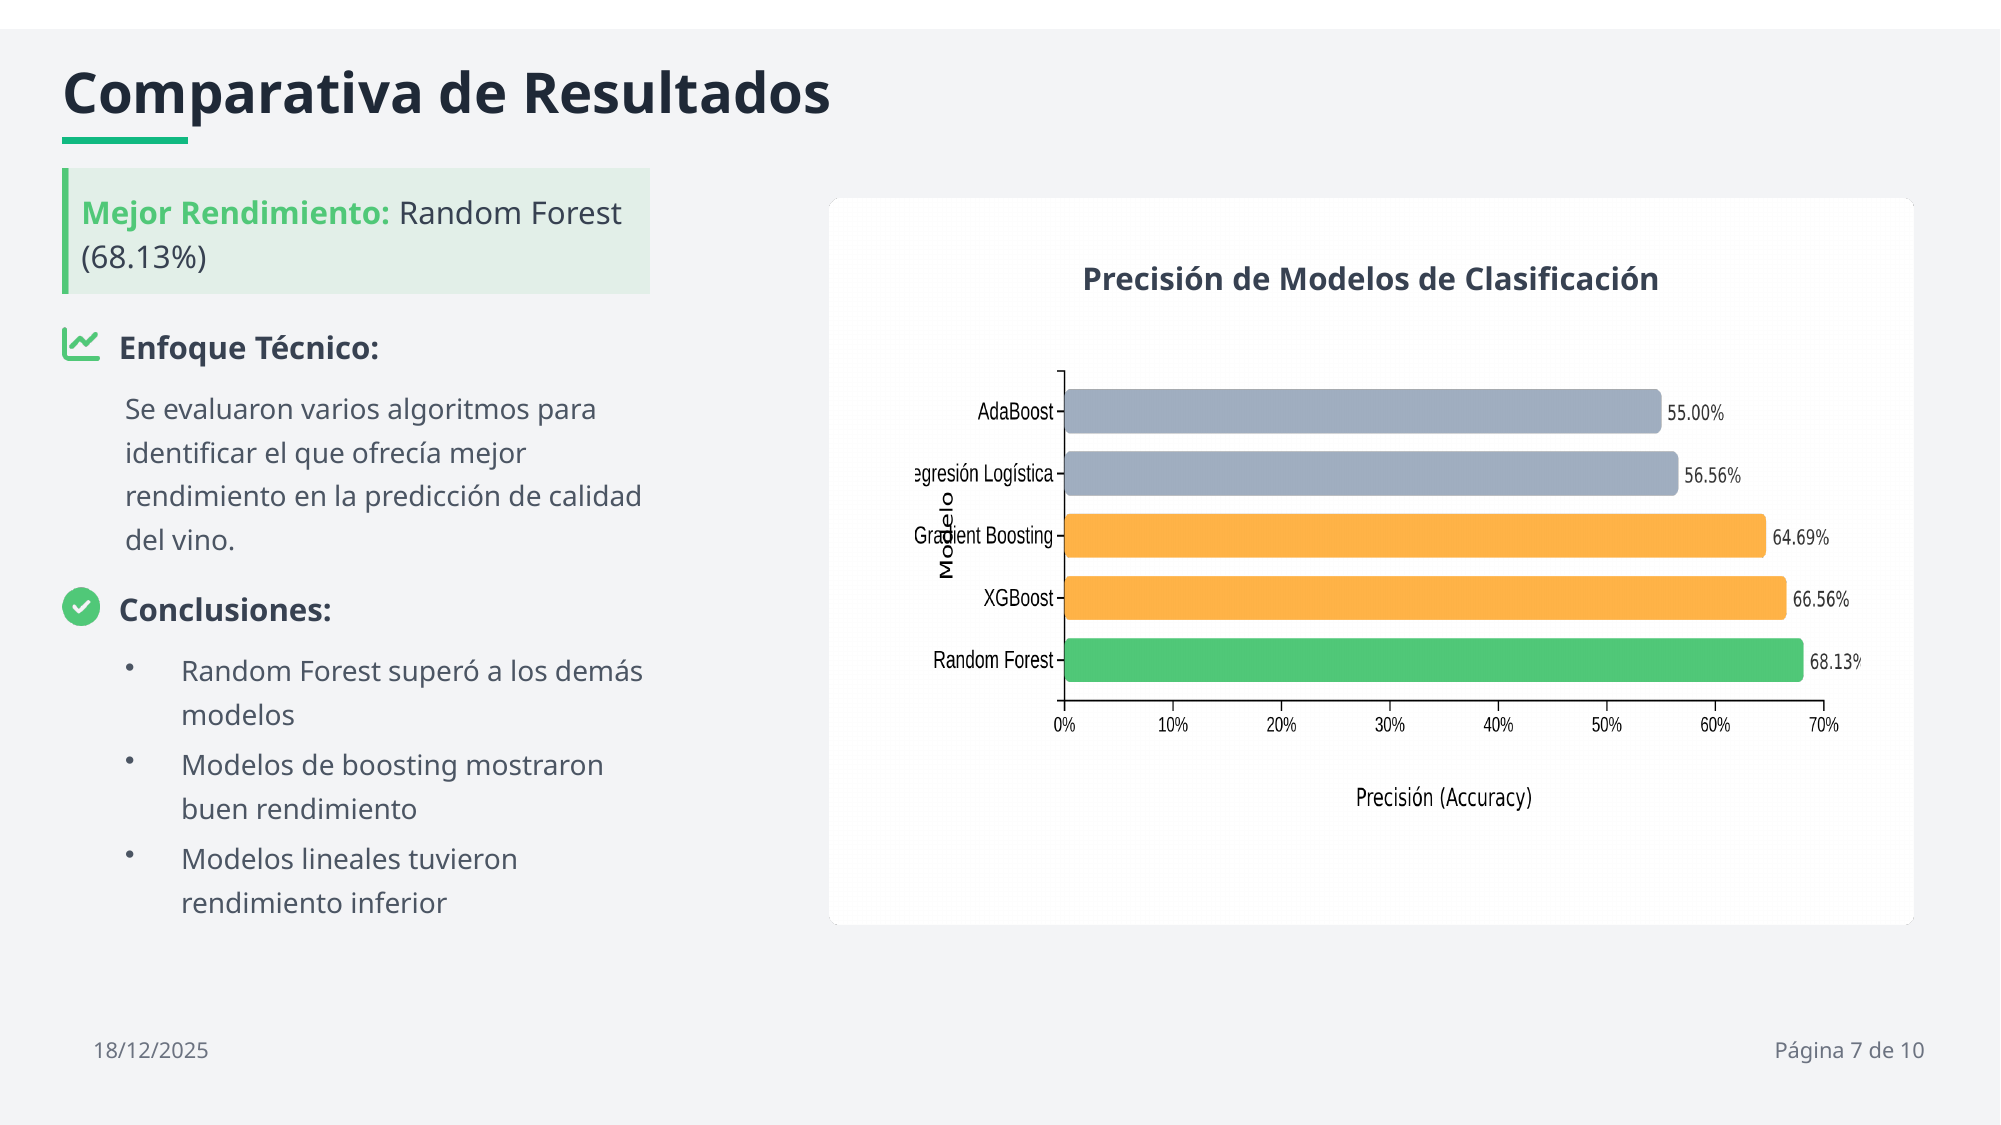

Comparativa de Resultados
Mejor Rendimiento: Random Forest (68.13%)
Precisión de Modelos de Clasificación
Enfoque Técnico:
Se evaluaron varios algoritmos para identificar el que ofrecía mejor rendimiento en la predicción de calidad del vino.
Conclusiones:
Random Forest superó a los demás modelos
Modelos de boosting mostraron buen rendimiento
Modelos lineales tuvieron rendimiento inferior
 18/12/2025
Página 7 de 10